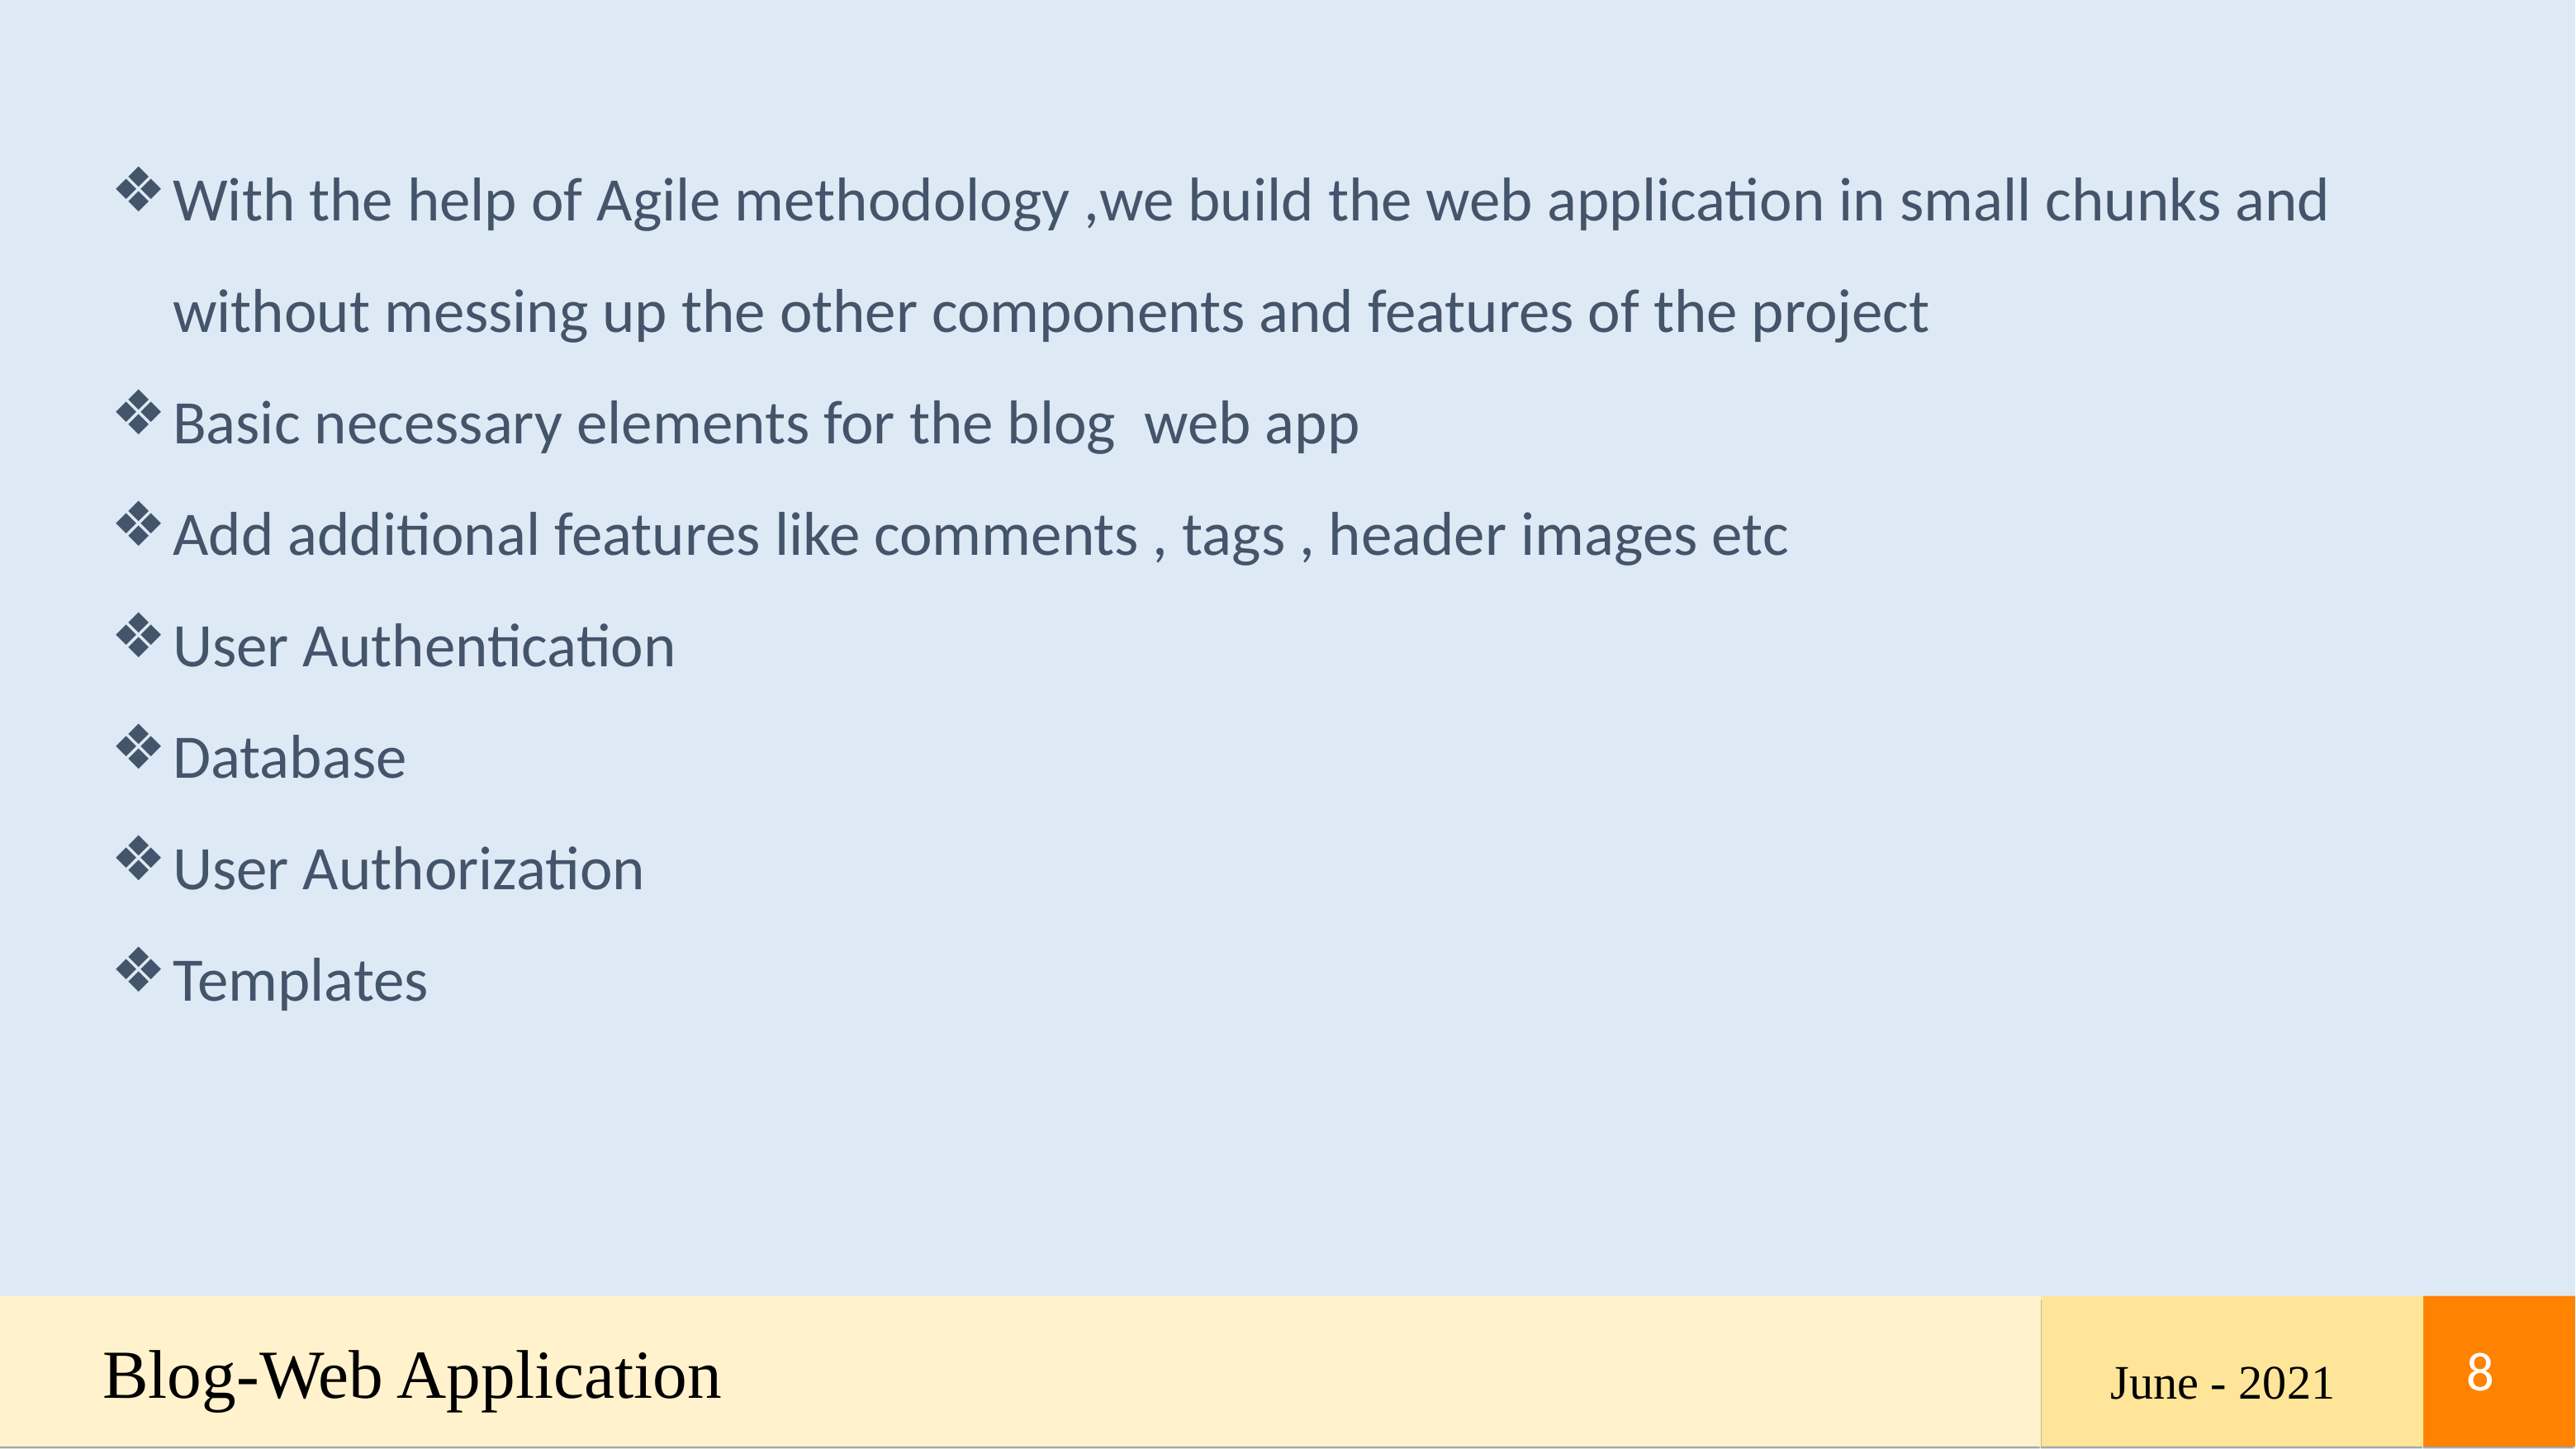

With the help of Agile methodology ,we build the web application in small chunks and without messing up the other components and features of the project
Basic necessary elements for the blog web app
Add additional features like comments , tags , header images etc
User Authentication
Database
User Authorization
Templates
Blog-Web Application
June - 2021